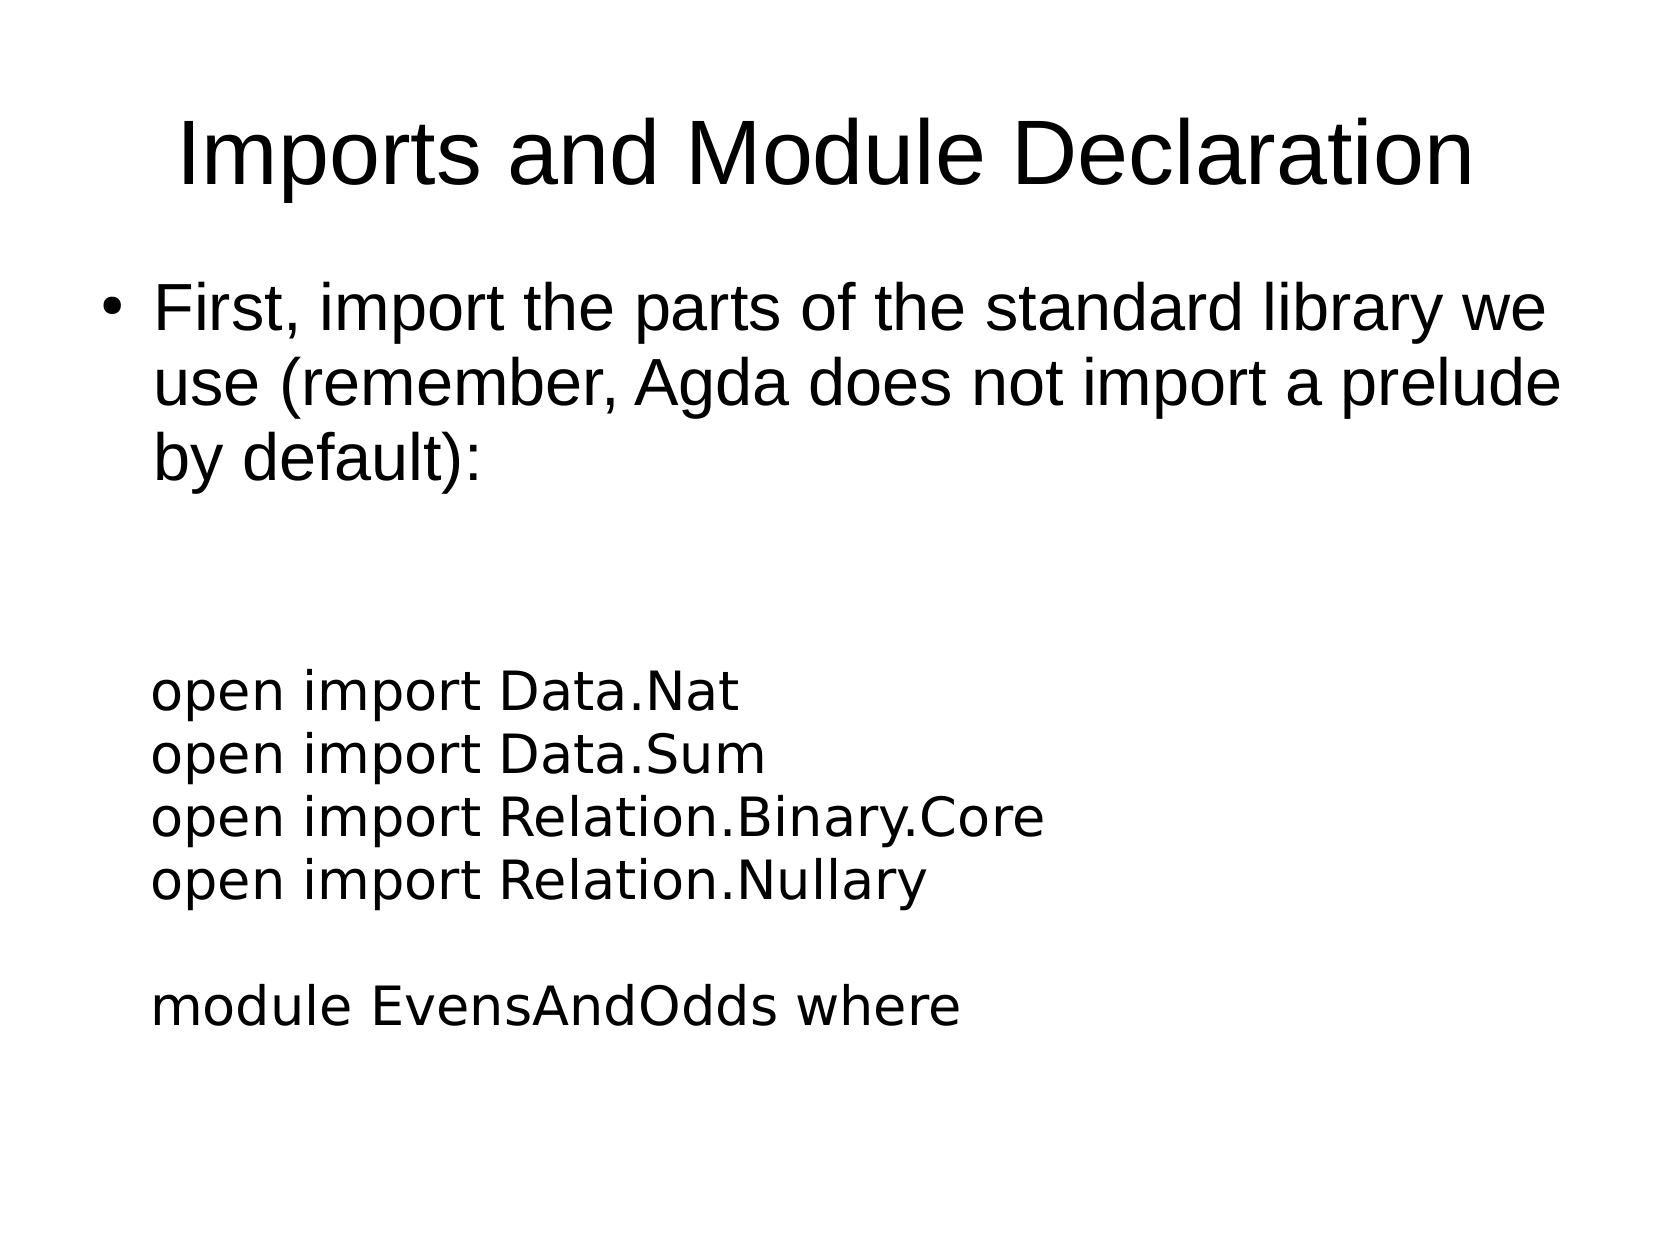

# Imports and Module Declaration
First, import the parts of the standard library we use (remember, Agda does not import a prelude by default):
open import Data.Nat
open import Data.Sum
open import Relation.Binary.Core
open import Relation.Nullary
module EvensAndOdds where